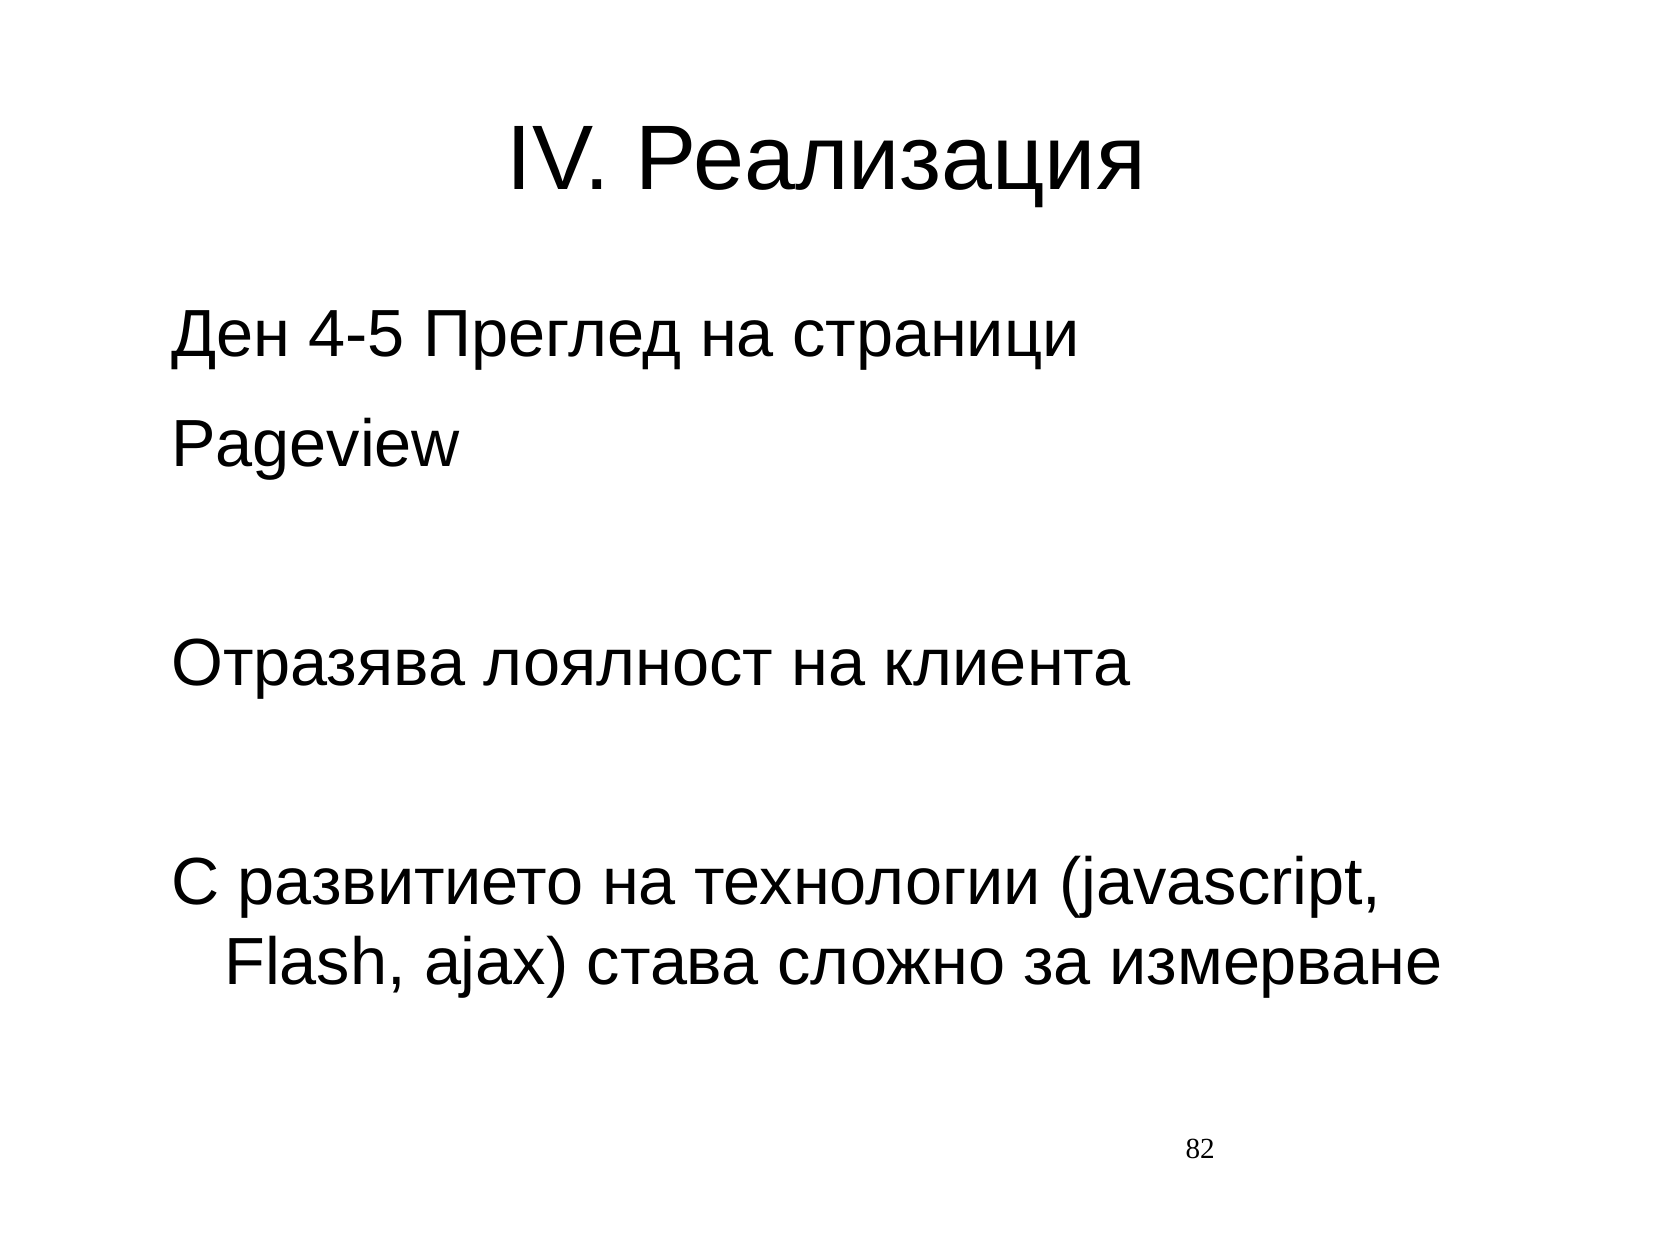

# IV. Реализация
Ден 4-5 Преглед на страници
Pageview
Отразява лоялност на клиента
С развитието на технологии (javascript, Flash, ajax) става сложно за измерване